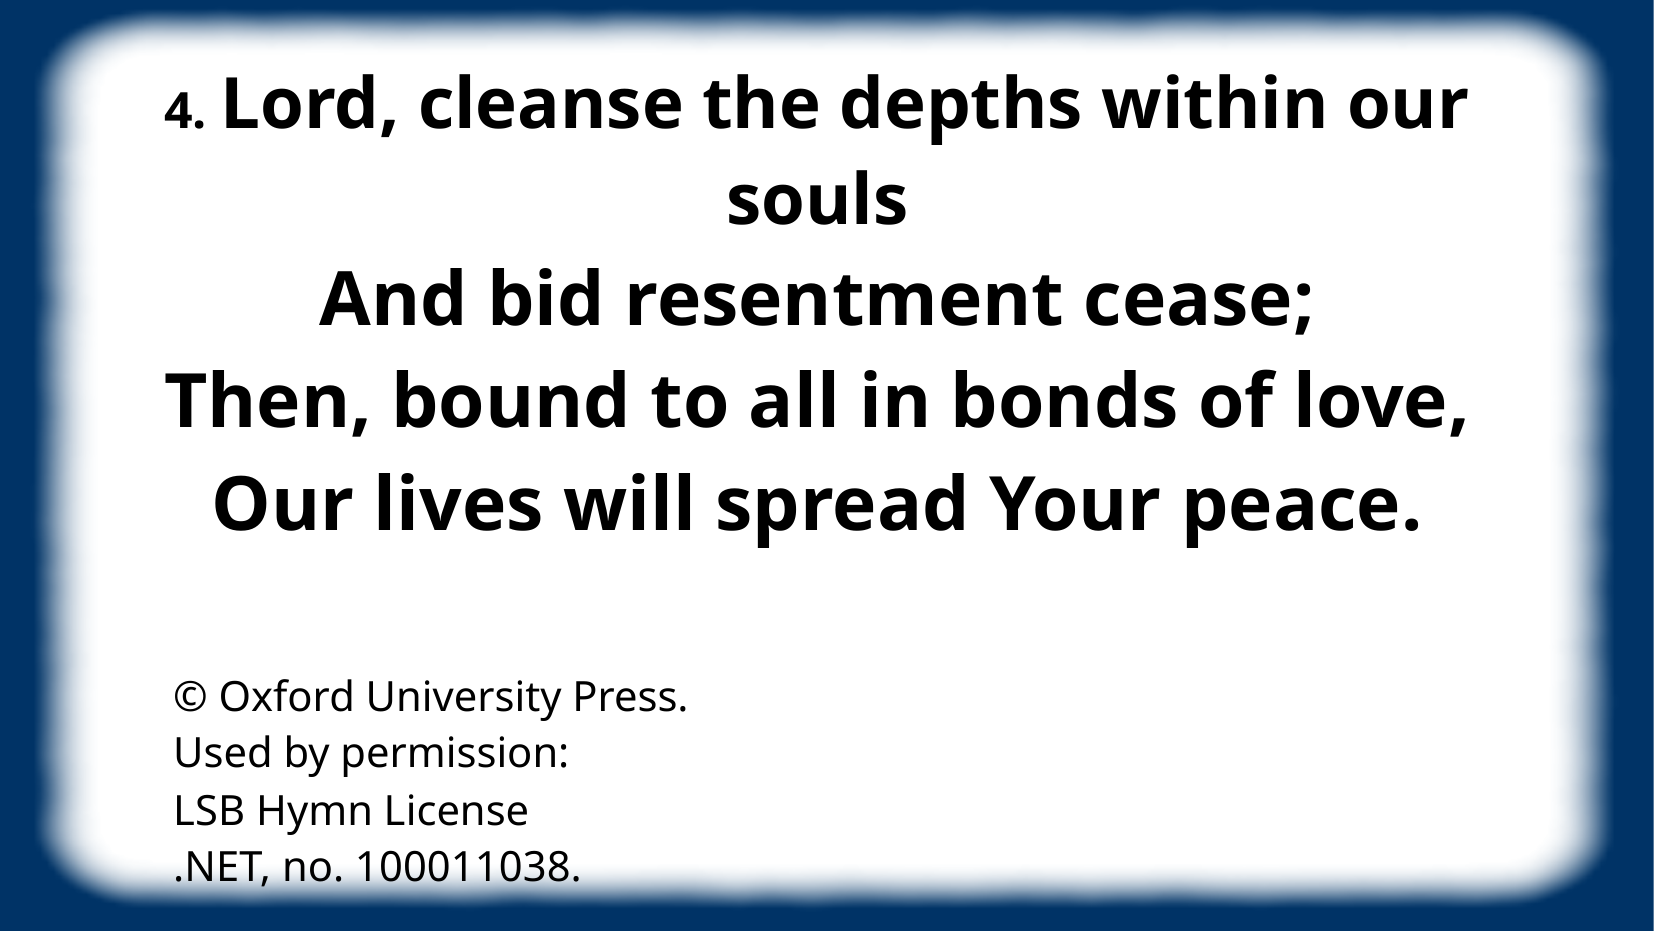

4. Lord, cleanse the depths within our souls
And bid resentment cease;
Then, bound to all in bonds of love,
Our lives will spread Your peace.
 © Oxford University Press.
 Used by permission:
 LSB Hymn License
 .NET, no. 100011038.